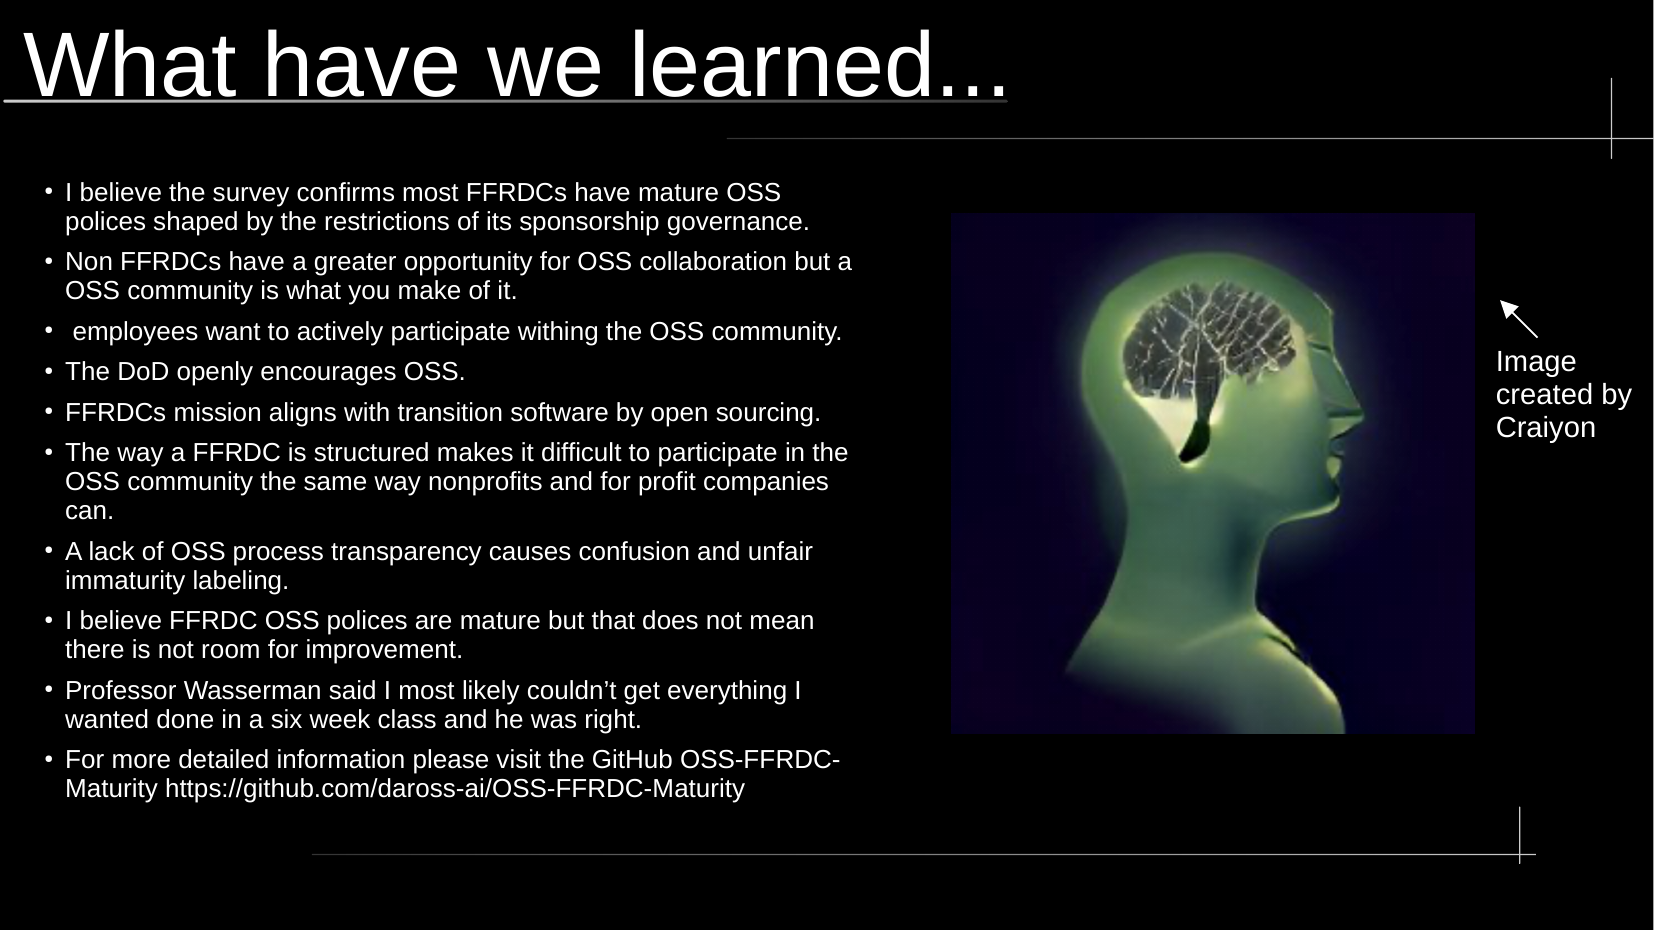

# What have we learned...
I believe the survey confirms most FFRDCs have mature OSS polices shaped by the restrictions of its sponsorship governance.
Non FFRDCs have a greater opportunity for OSS collaboration but a OSS community is what you make of it.
 employees want to actively participate withing the OSS community.
The DoD openly encourages OSS.
FFRDCs mission aligns with transition software by open sourcing.
The way a FFRDC is structured makes it difficult to participate in the OSS community the same way nonprofits and for profit companies can.
A lack of OSS process transparency causes confusion and unfair immaturity labeling.
I believe FFRDC OSS polices are mature but that does not mean there is not room for improvement.
Professor Wasserman said I most likely couldn’t get everything I wanted done in a six week class and he was right.
For more detailed information please visit the GitHub OSS-FFRDC-Maturity https://github.com/daross-ai/OSS-FFRDC-Maturity
Image
created by
Craiyon